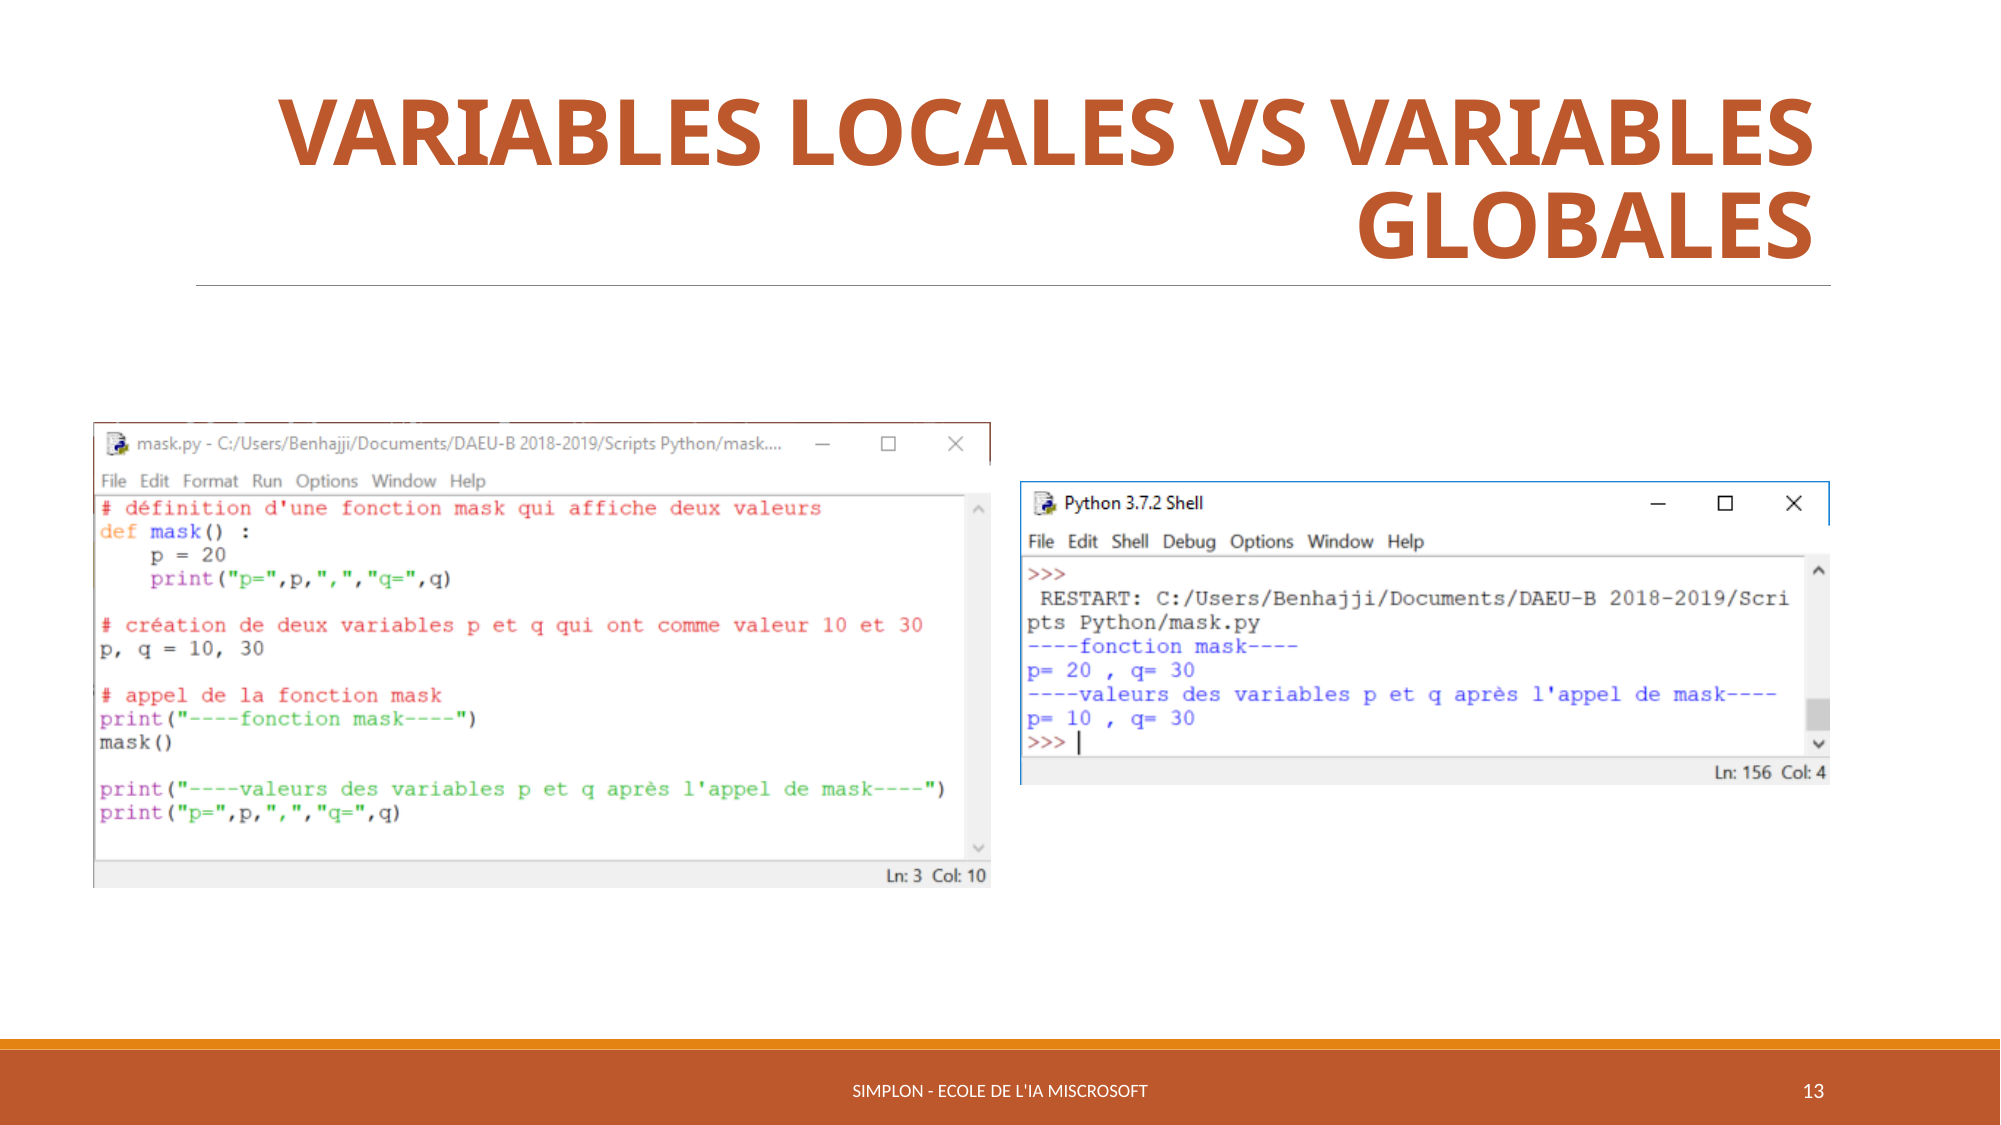

VARIABLES LOCALES VS VARIABLES GLOBALES
Simplon - Ecole de l'IA Miscrosoft